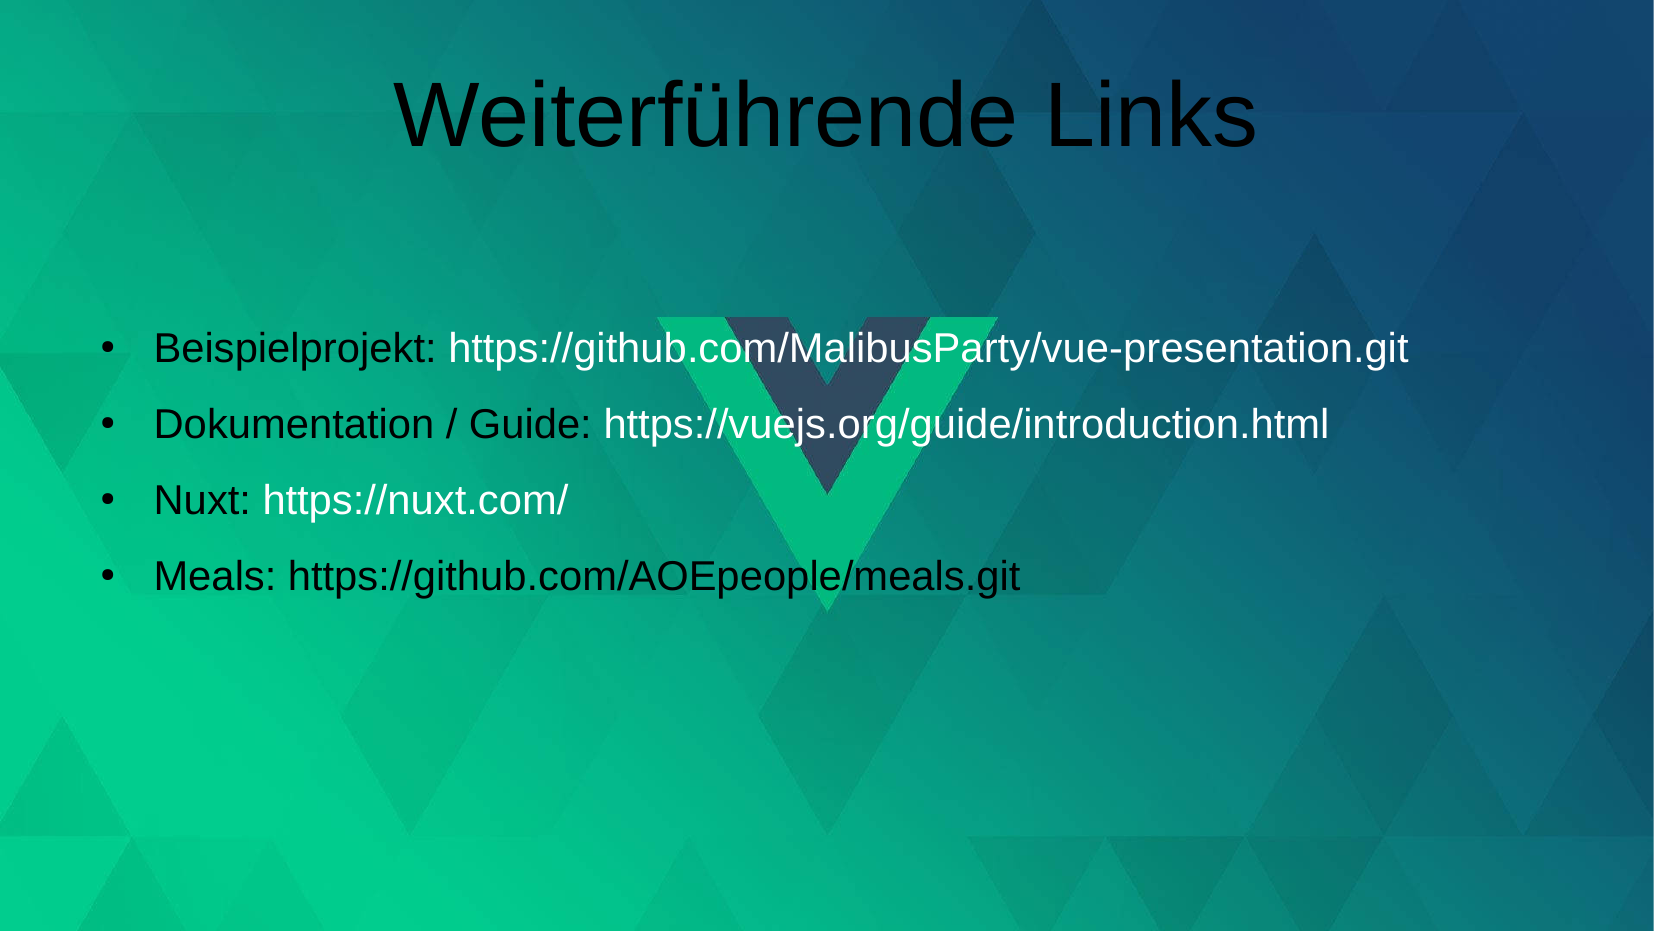

# Weiterführende Links
Beispielprojekt: https://github.com/MalibusParty/vue-presentation.git
Dokumentation / Guide: https://vuejs.org/guide/introduction.html
Nuxt: https://nuxt.com/
Meals: https://github.com/AOEpeople/meals.git